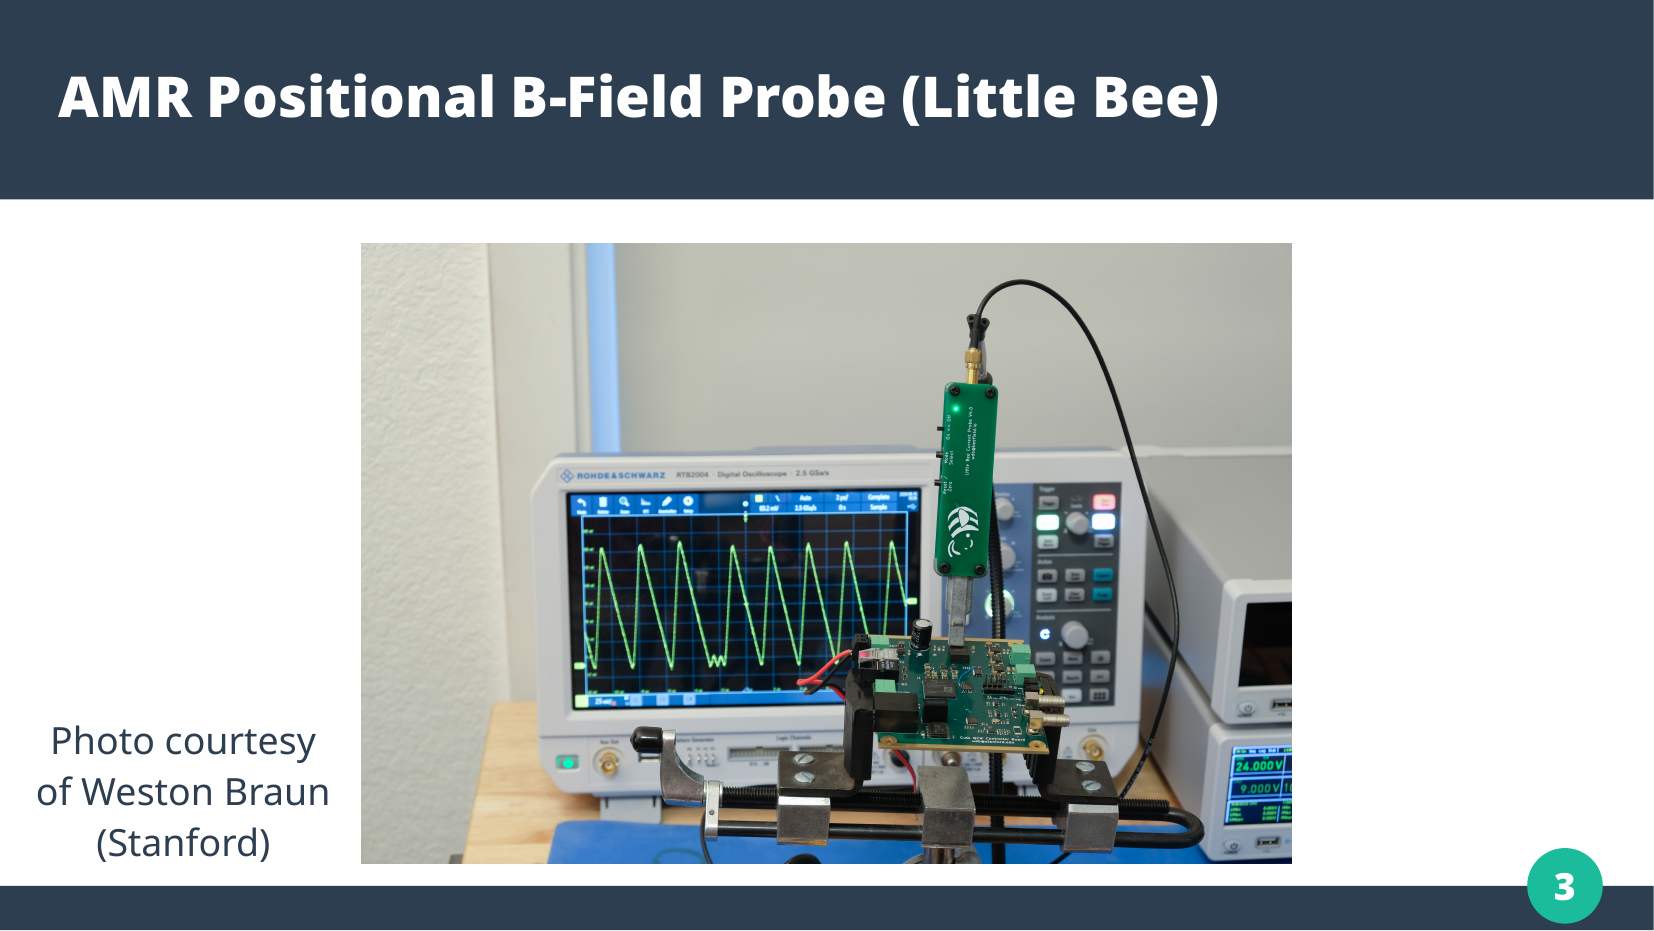

# AMR Positional B-Field Probe (Little Bee)
Photo courtesy
of Weston Braun
(Stanford)